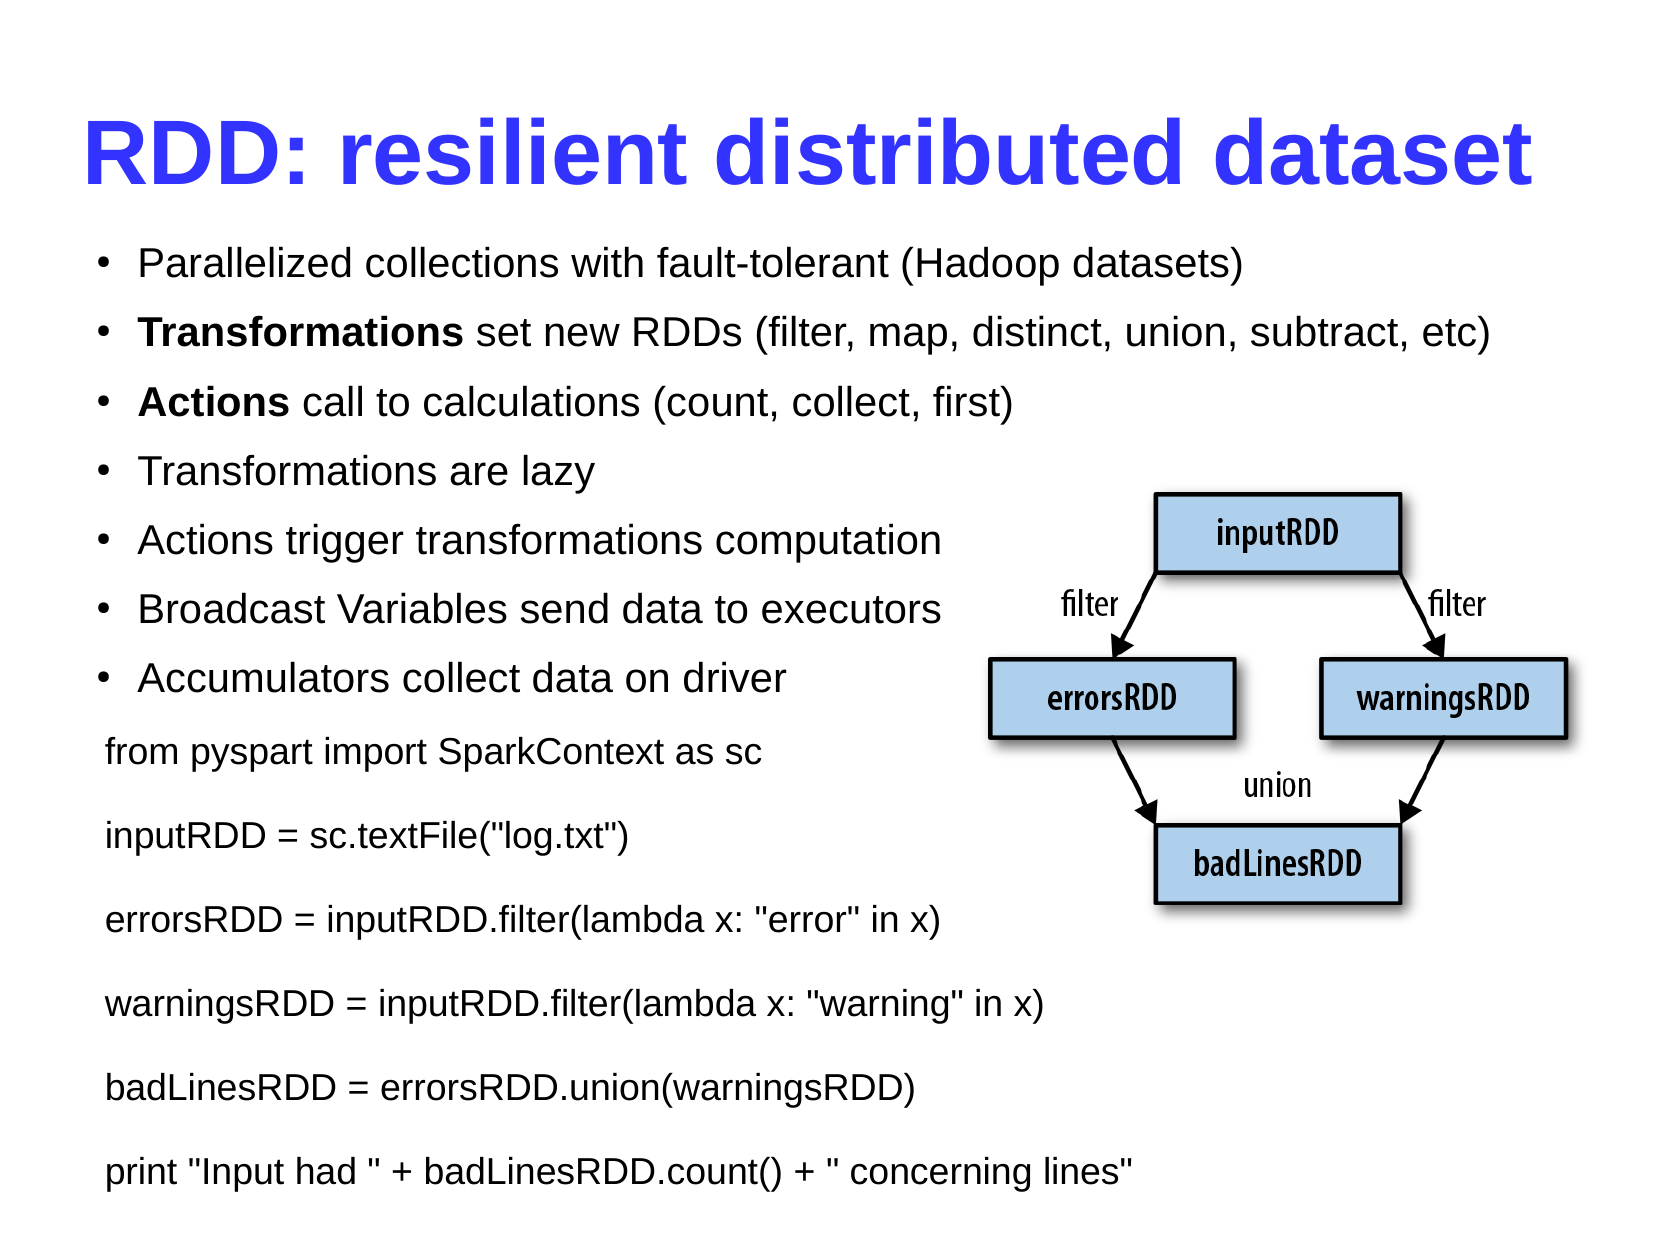

# RDD: resilient distributed dataset
Parallelized collections with fault-tolerant (Hadoop datasets)
Transformations set new RDDs (filter, map, distinct, union, subtract, etc)
Actions call to calculations (count, collect, first)
Transformations are lazy
Actions trigger transformations computation
Broadcast Variables send data to executors
Accumulators collect data on driver
from pyspart import SparkContext as sc
inputRDD = sc.textFile("log.txt")
errorsRDD = inputRDD.filter(lambda x: "error" in x)
warningsRDD = inputRDD.filter(lambda x: "warning" in x)
badLinesRDD = errorsRDD.union(warningsRDD)
print "Input had " + badLinesRDD.count() + " concerning lines"